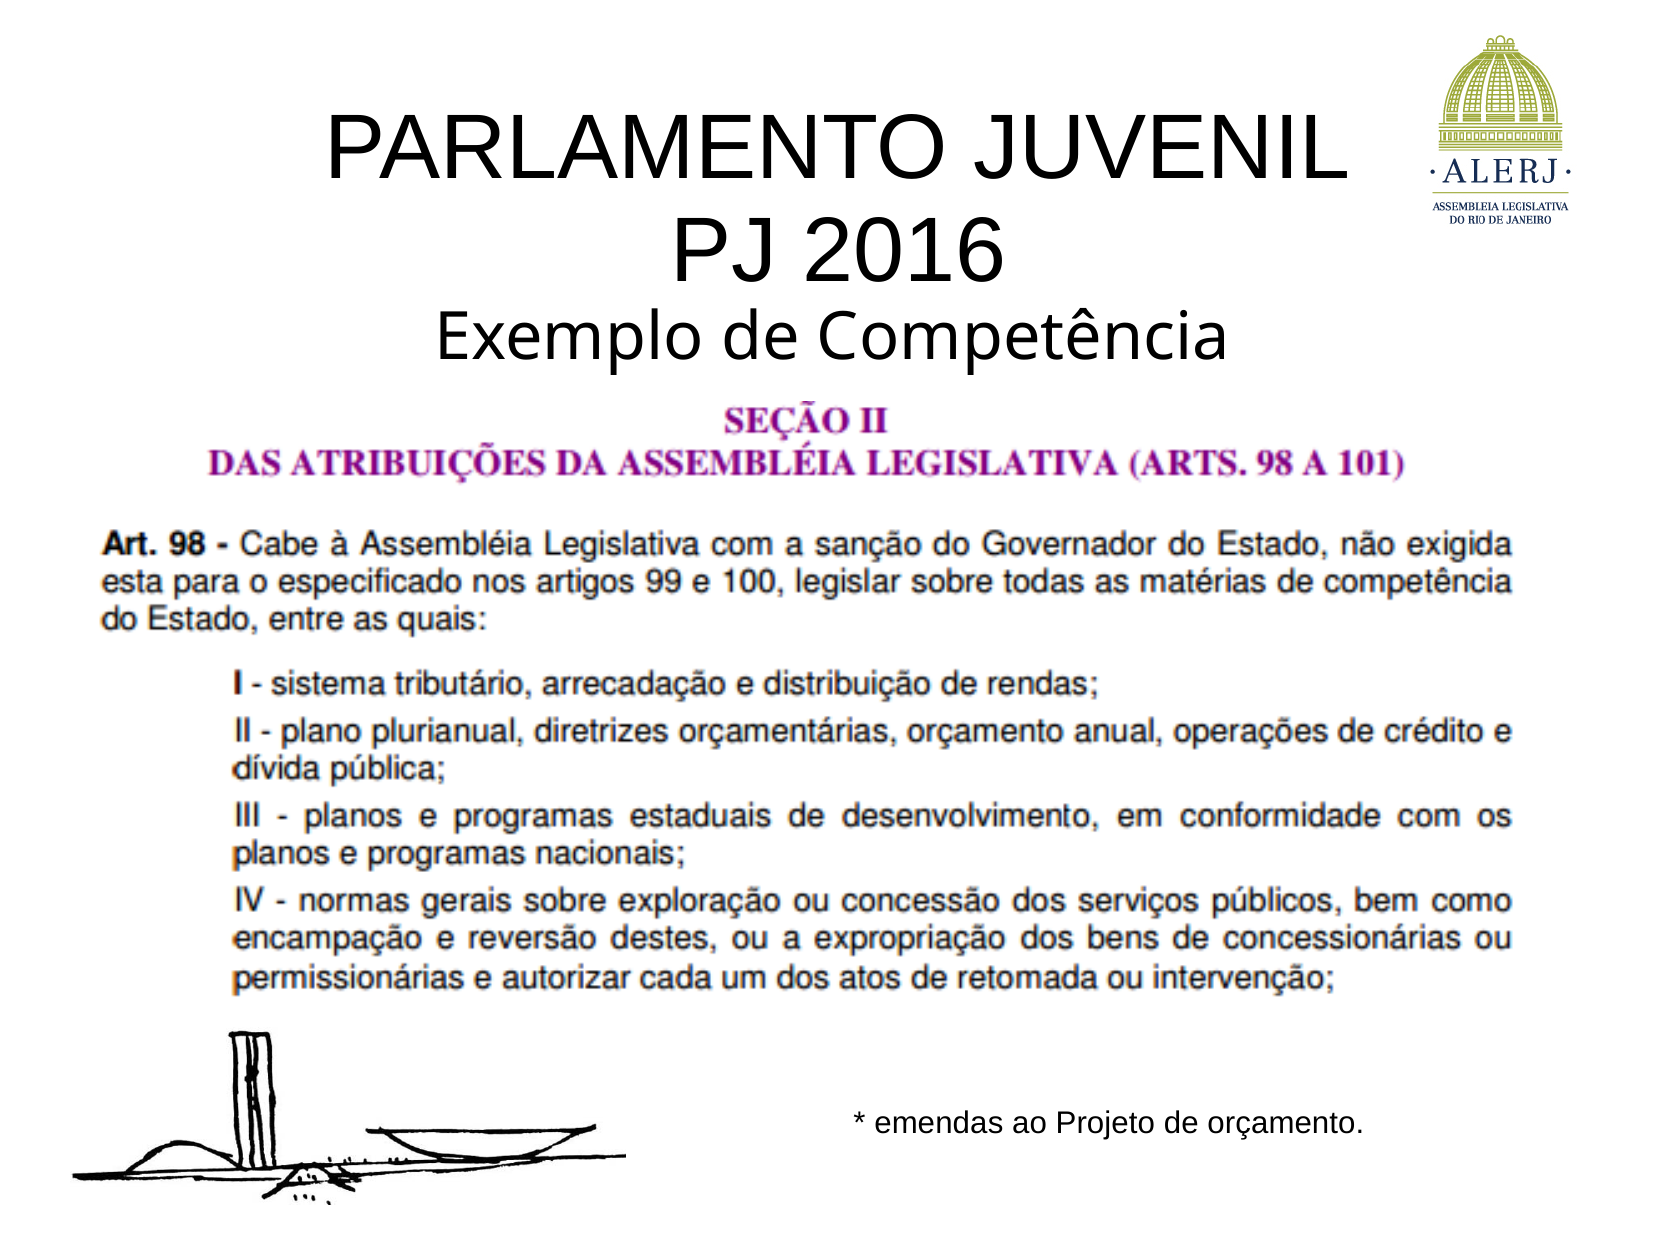

# PARLAMENTO JUVENIL PJ 2016
Exemplo de Competência
* emendas ao Projeto de orçamento.